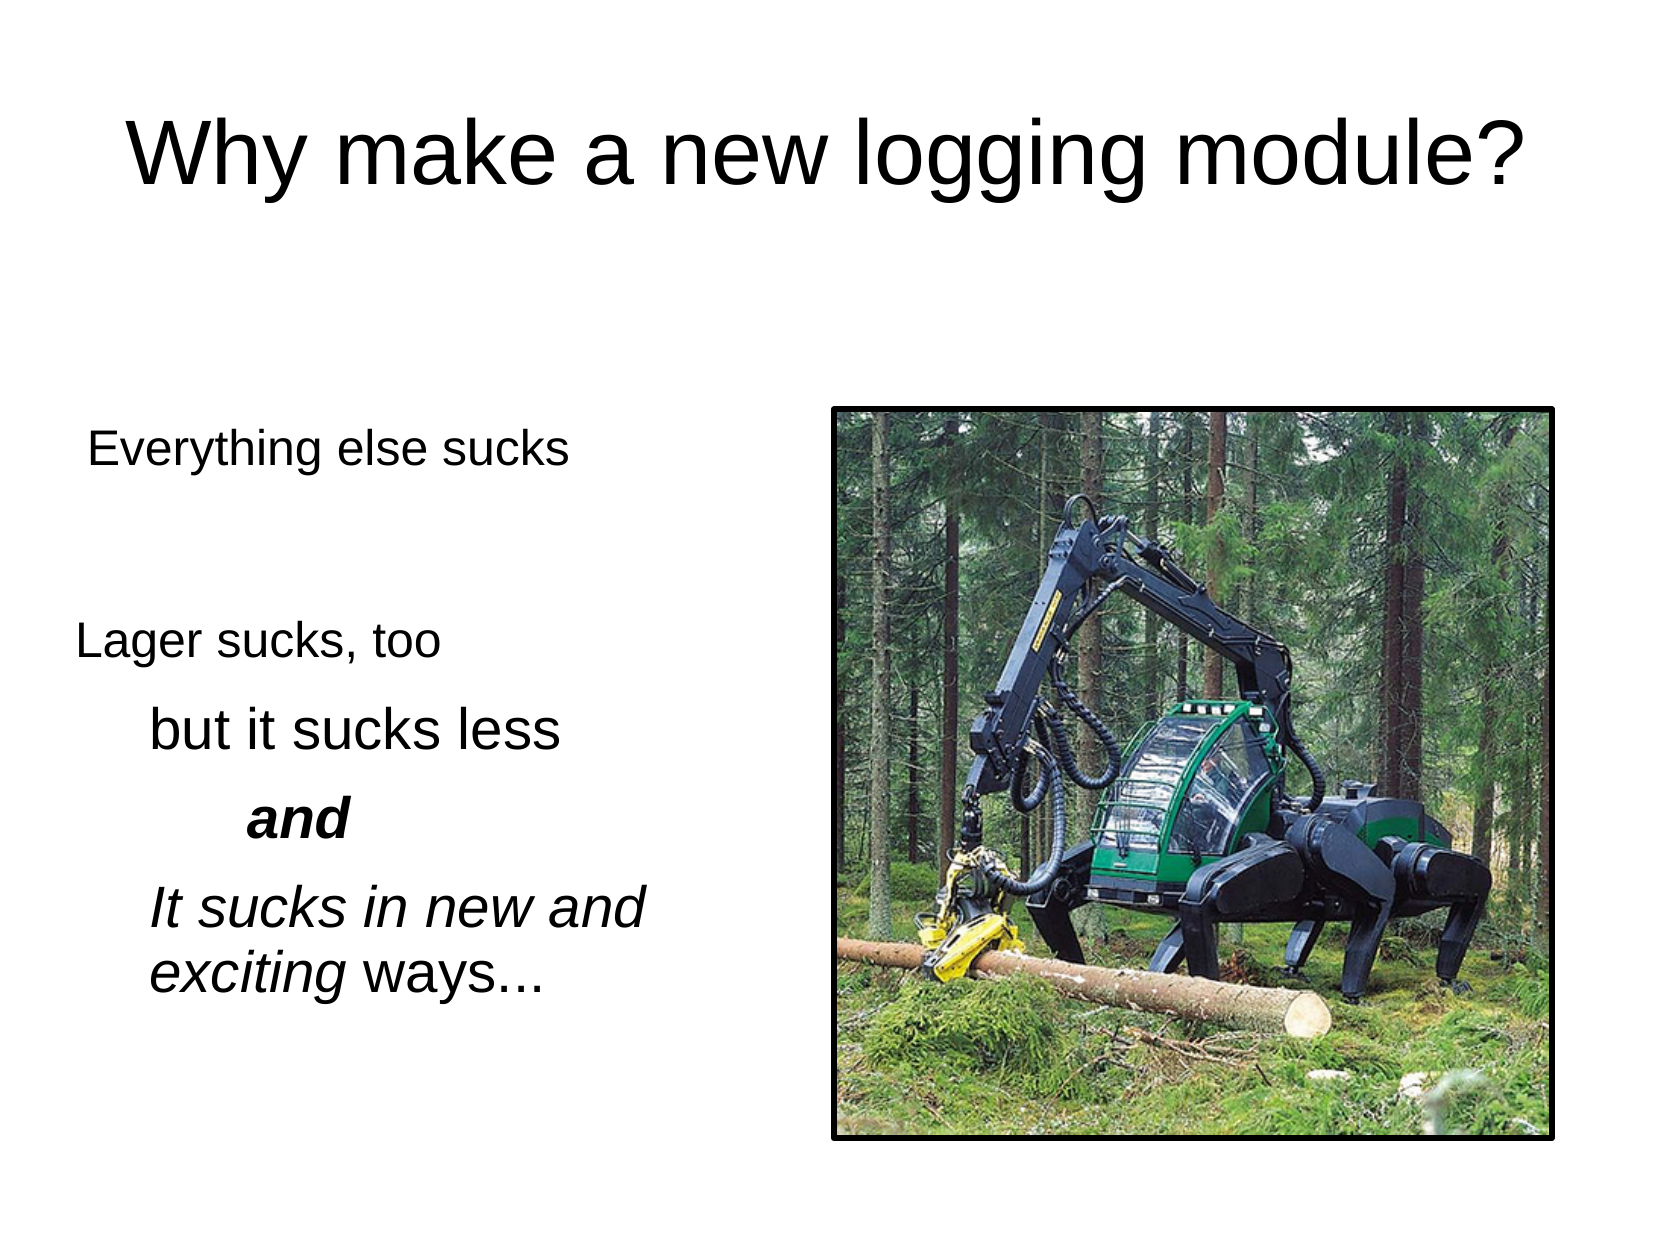

# Why make a new logging module?
Everything else sucks
Lager sucks, too
but it sucks less
 and
It sucks in new and exciting ways...